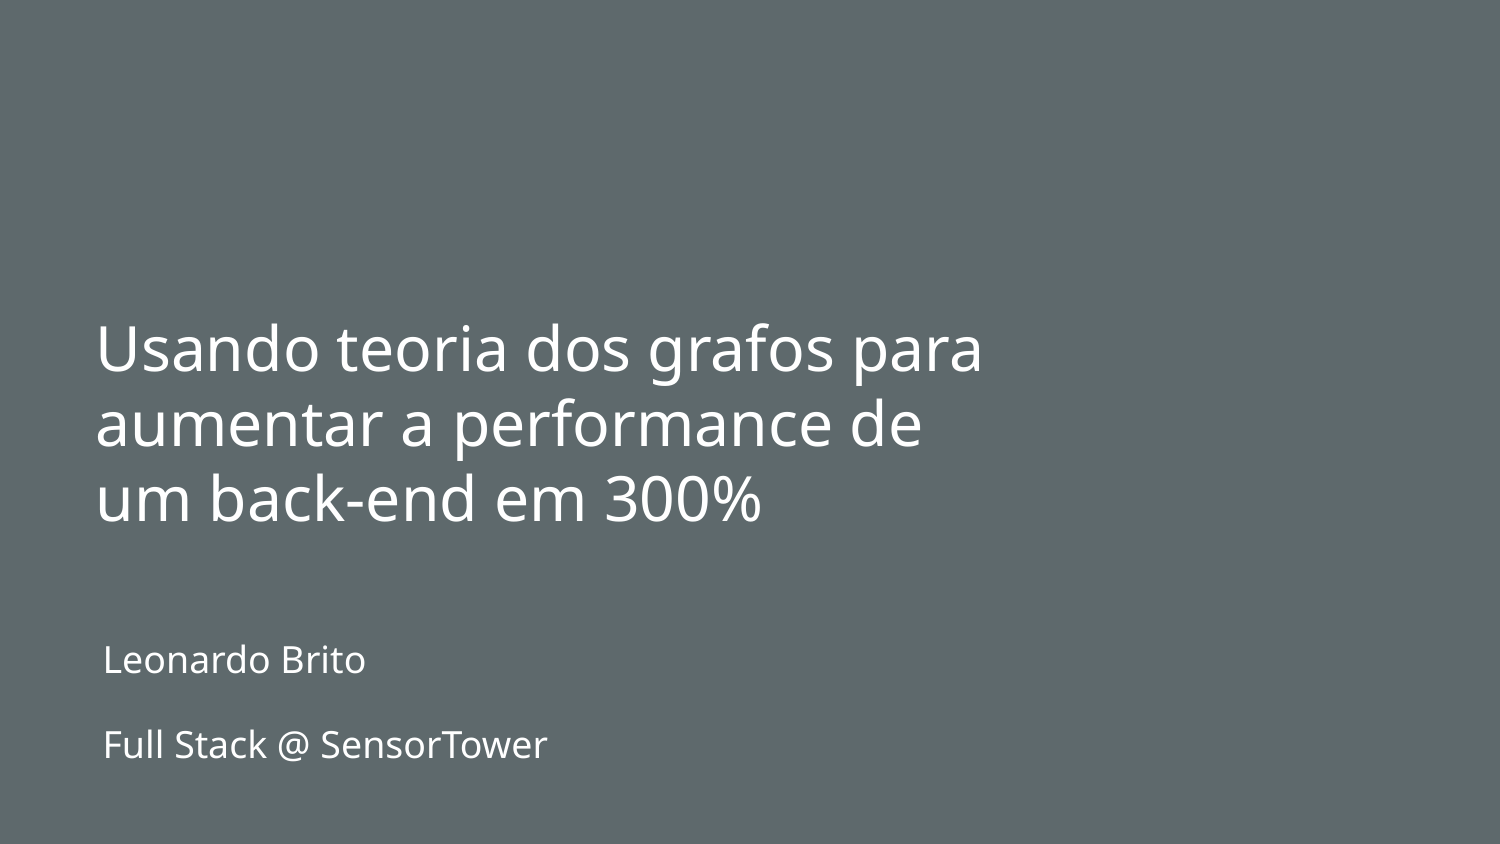

# Usando teoria dos grafos para aumentar a performance de um back-end em 300%
Leonardo Brito
Full Stack @ SensorTower